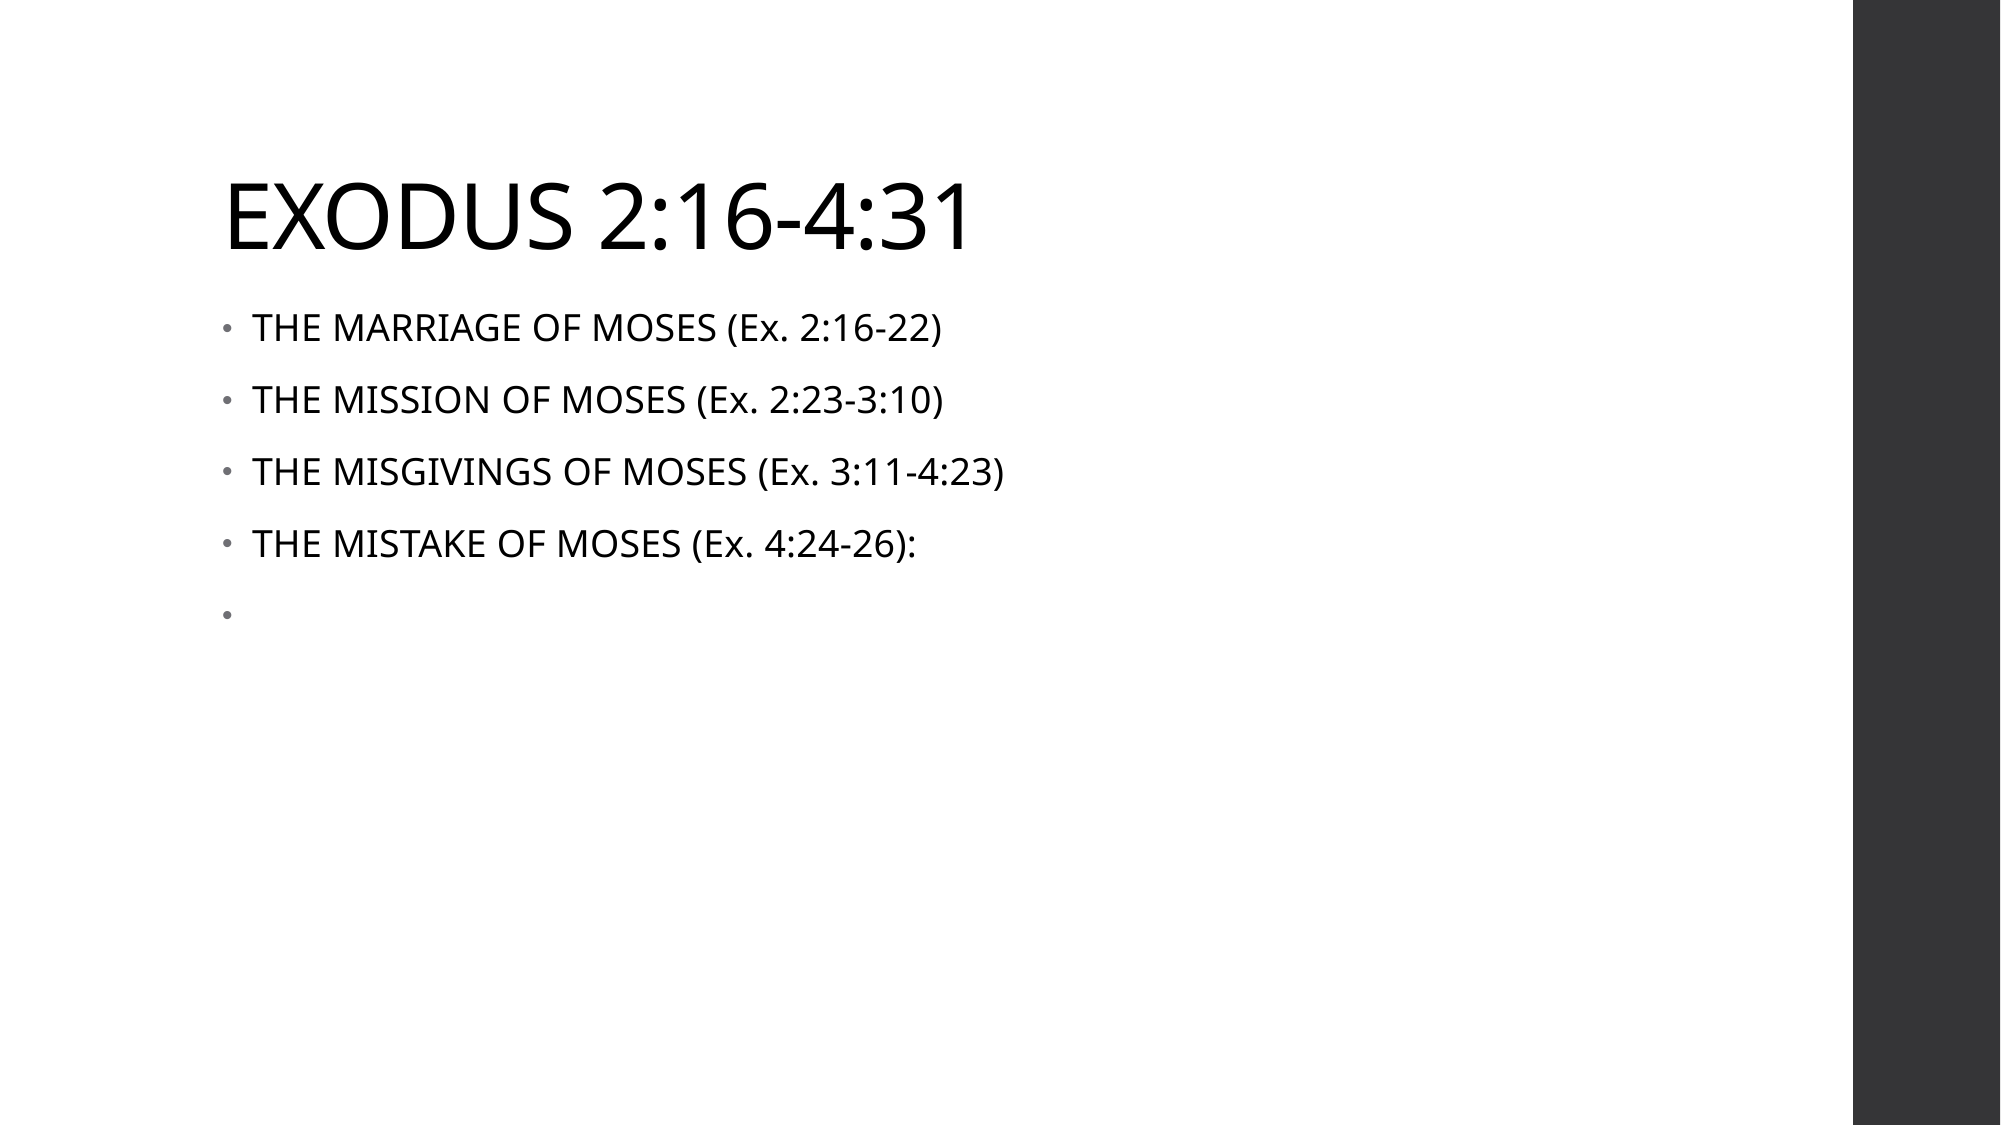

# EXODUS 2:16-4:31
THE MARRIAGE OF MOSES (Ex. 2:16-22)
THE MISSION OF MOSES (Ex. 2:23-3:10)
THE MISGIVINGS OF MOSES (Ex. 3:11-4:23)
THE MISTAKE OF MOSES (Ex. 4:24-26):